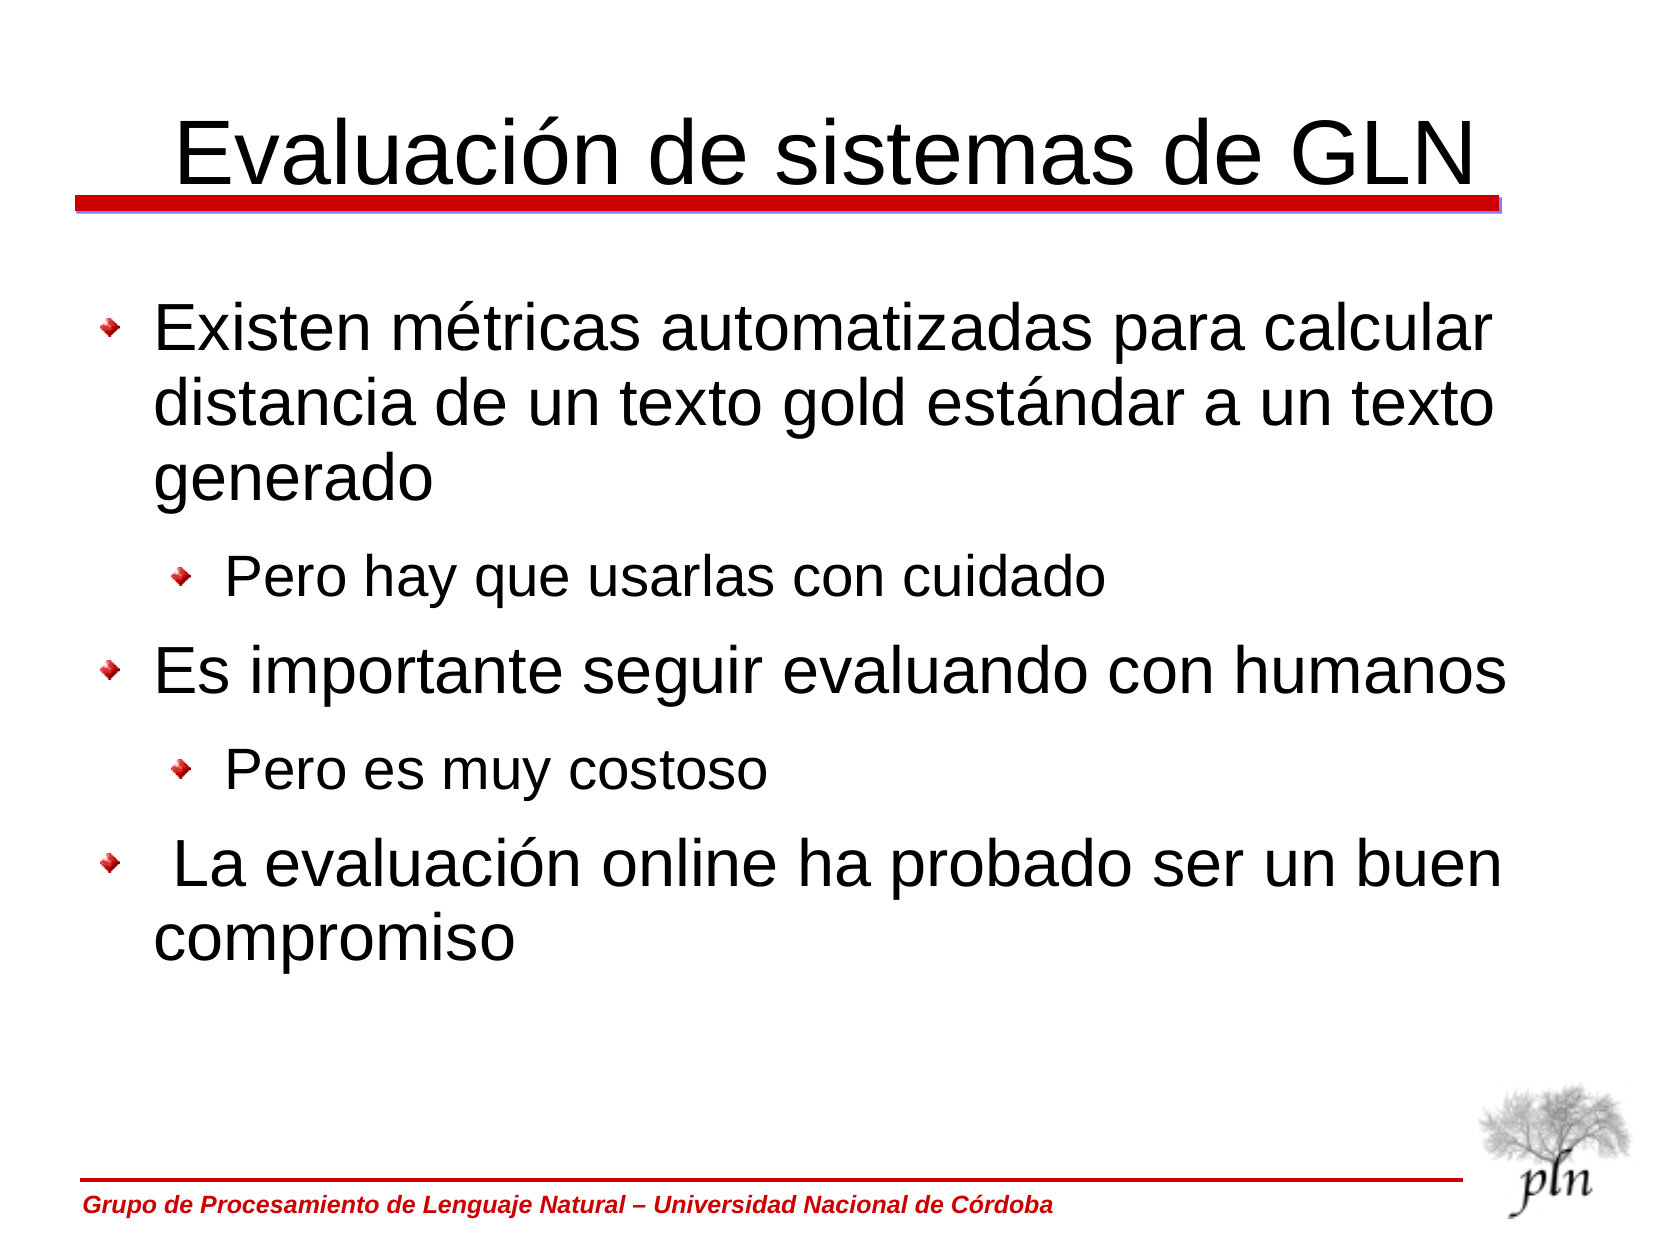

# Evaluación de sistemas de GLN
Existen métricas automatizadas para calcular distancia de un texto gold estándar a un texto generado
Pero hay que usarlas con cuidado
Es importante seguir evaluando con humanos
Pero es muy costoso
 La evaluación online ha probado ser un buen compromiso